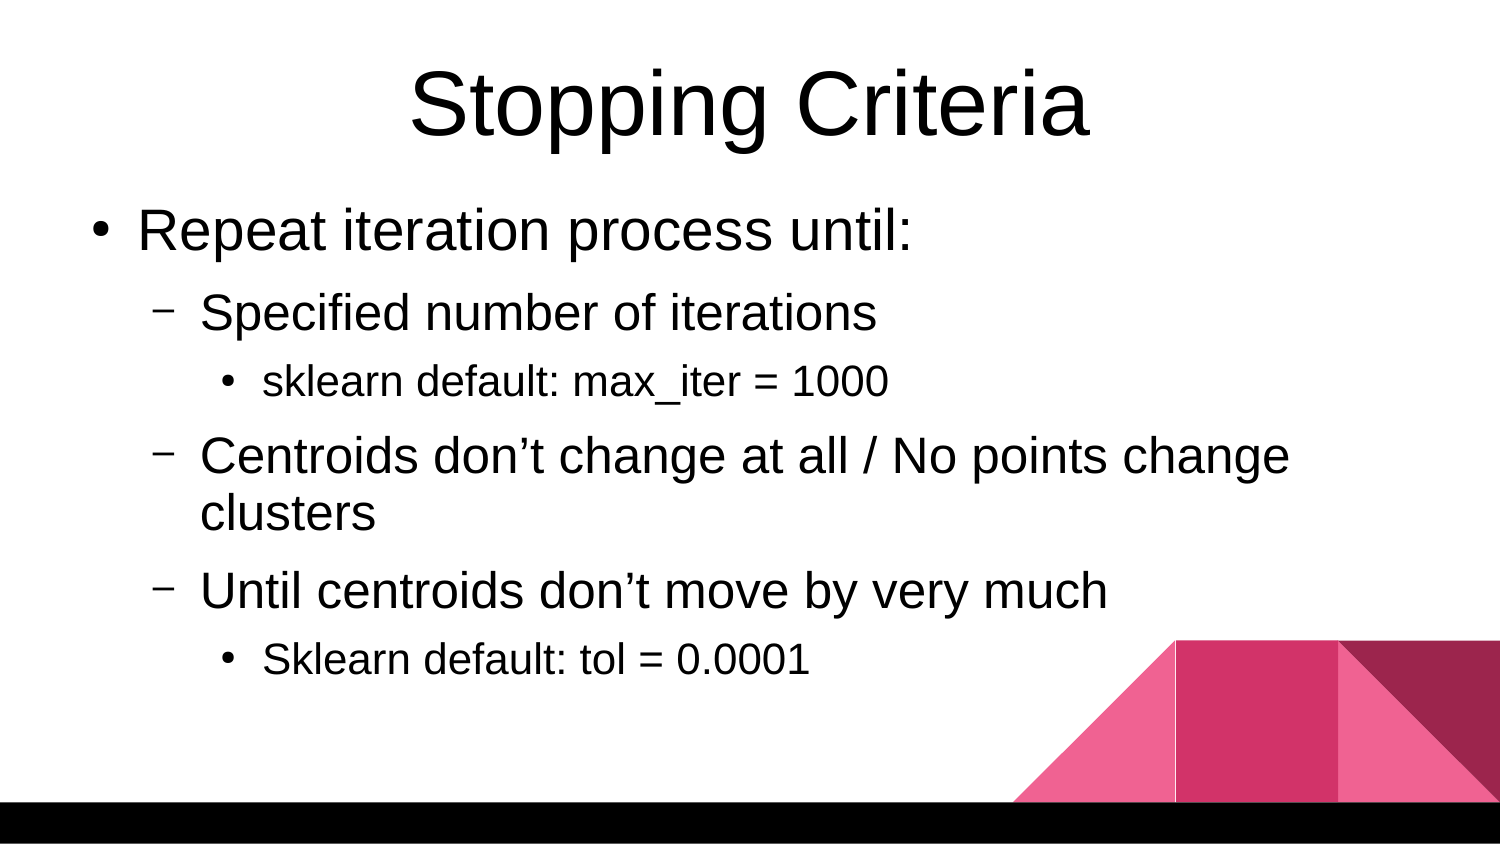

# Stopping Criteria
Repeat iteration process until:
Specified number of iterations
sklearn default: max_iter = 1000
Centroids don’t change at all / No points change clusters
Until centroids don’t move by very much
Sklearn default: tol = 0.0001